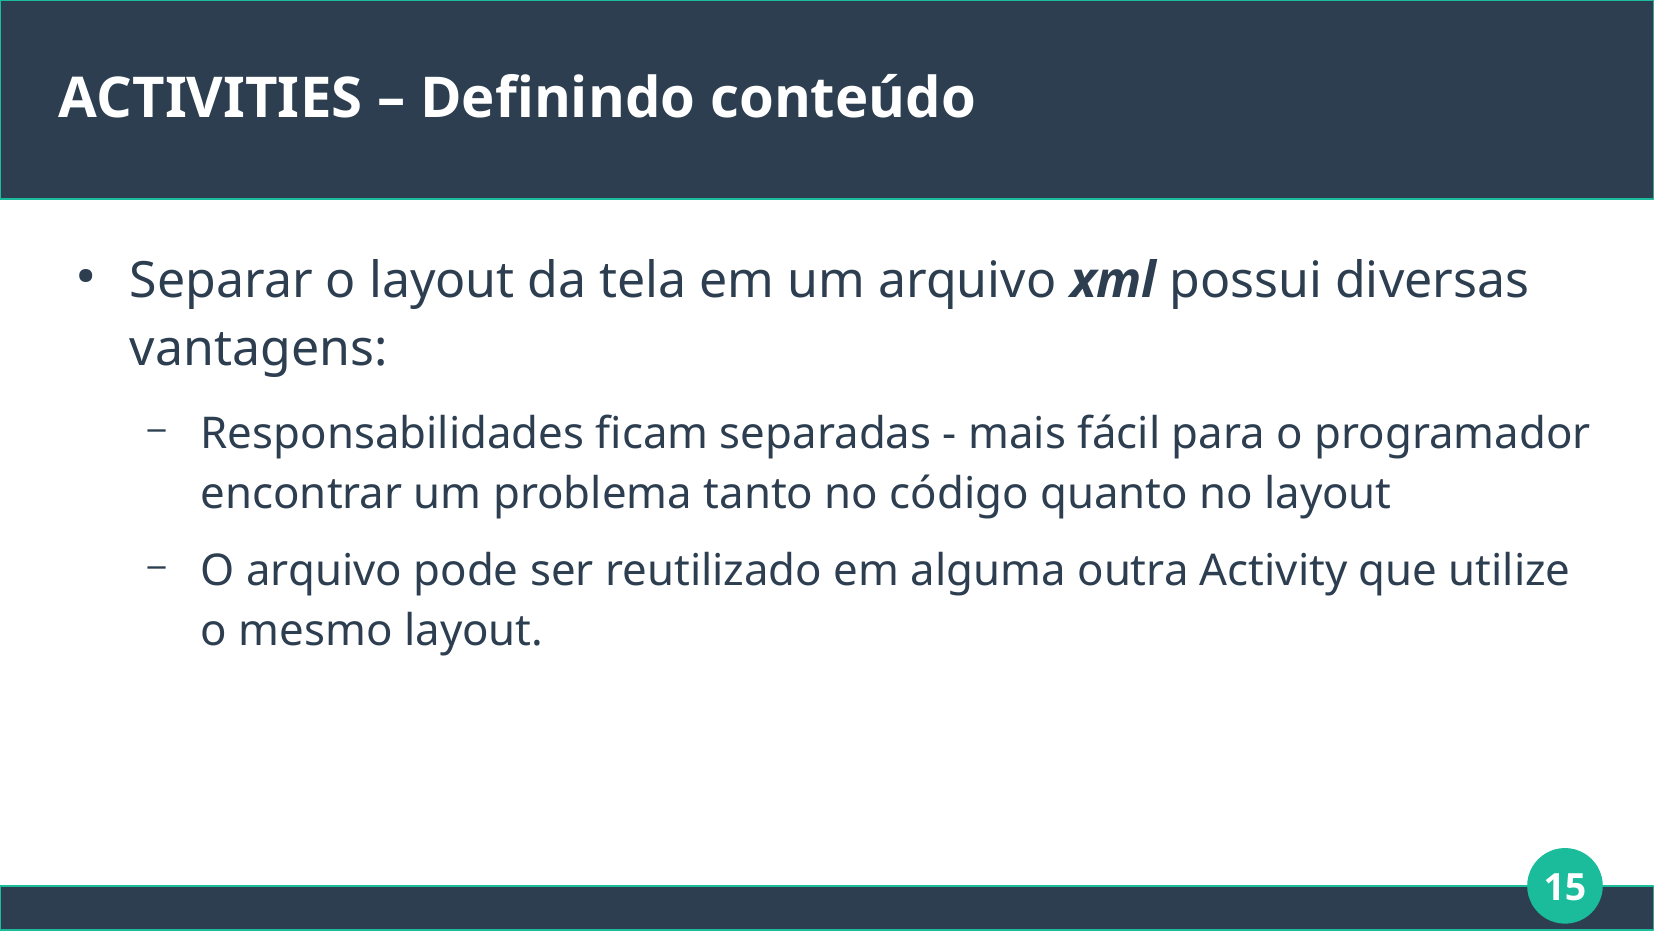

# ACTIVITIES – Definindo conteúdo
Separar o layout da tela em um arquivo xml possui diversas vantagens:
Responsabilidades ficam separadas - mais fácil para o programador encontrar um problema tanto no código quanto no layout
O arquivo pode ser reutilizado em alguma outra Activity que utilize o mesmo layout.
15